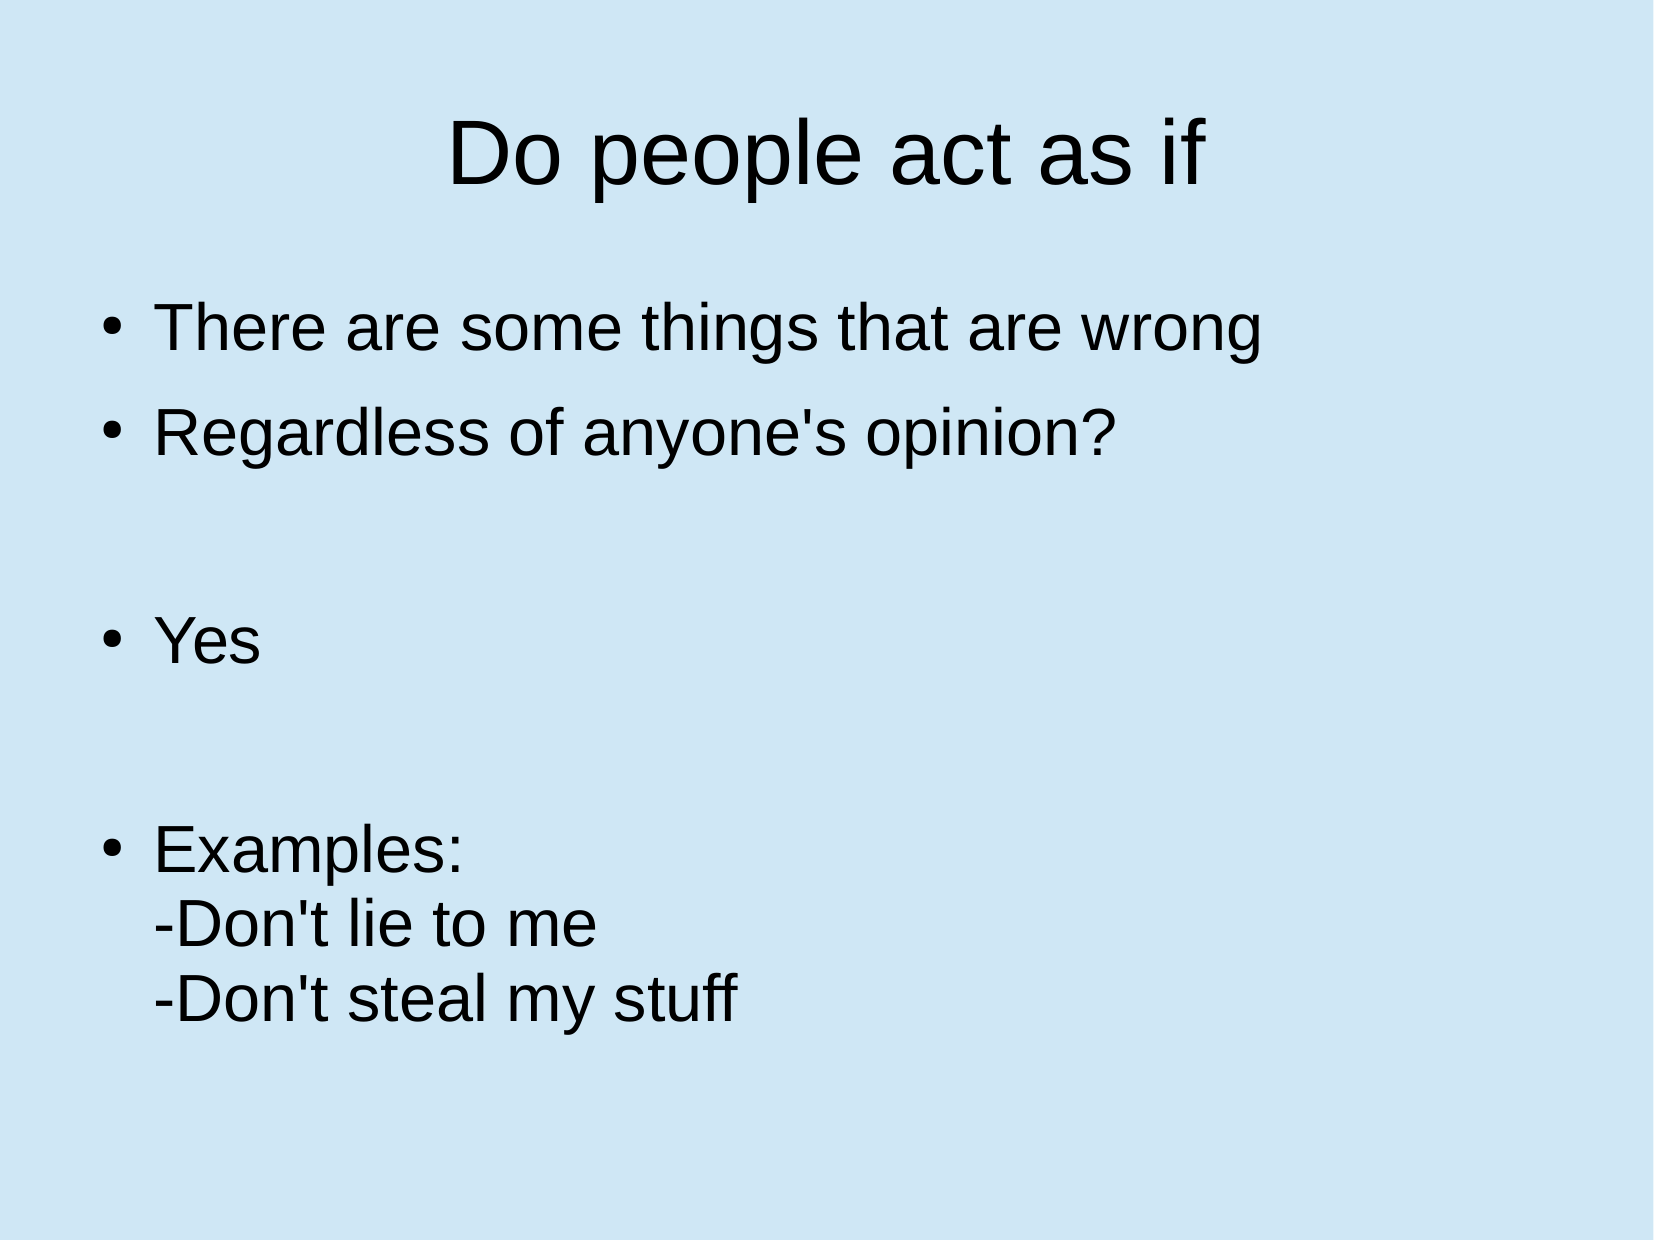

# Do people act as if
There are some things that are wrong
Regardless of anyone's opinion?
Yes
Examples:
-Don't lie to me
-Don't steal my stuff